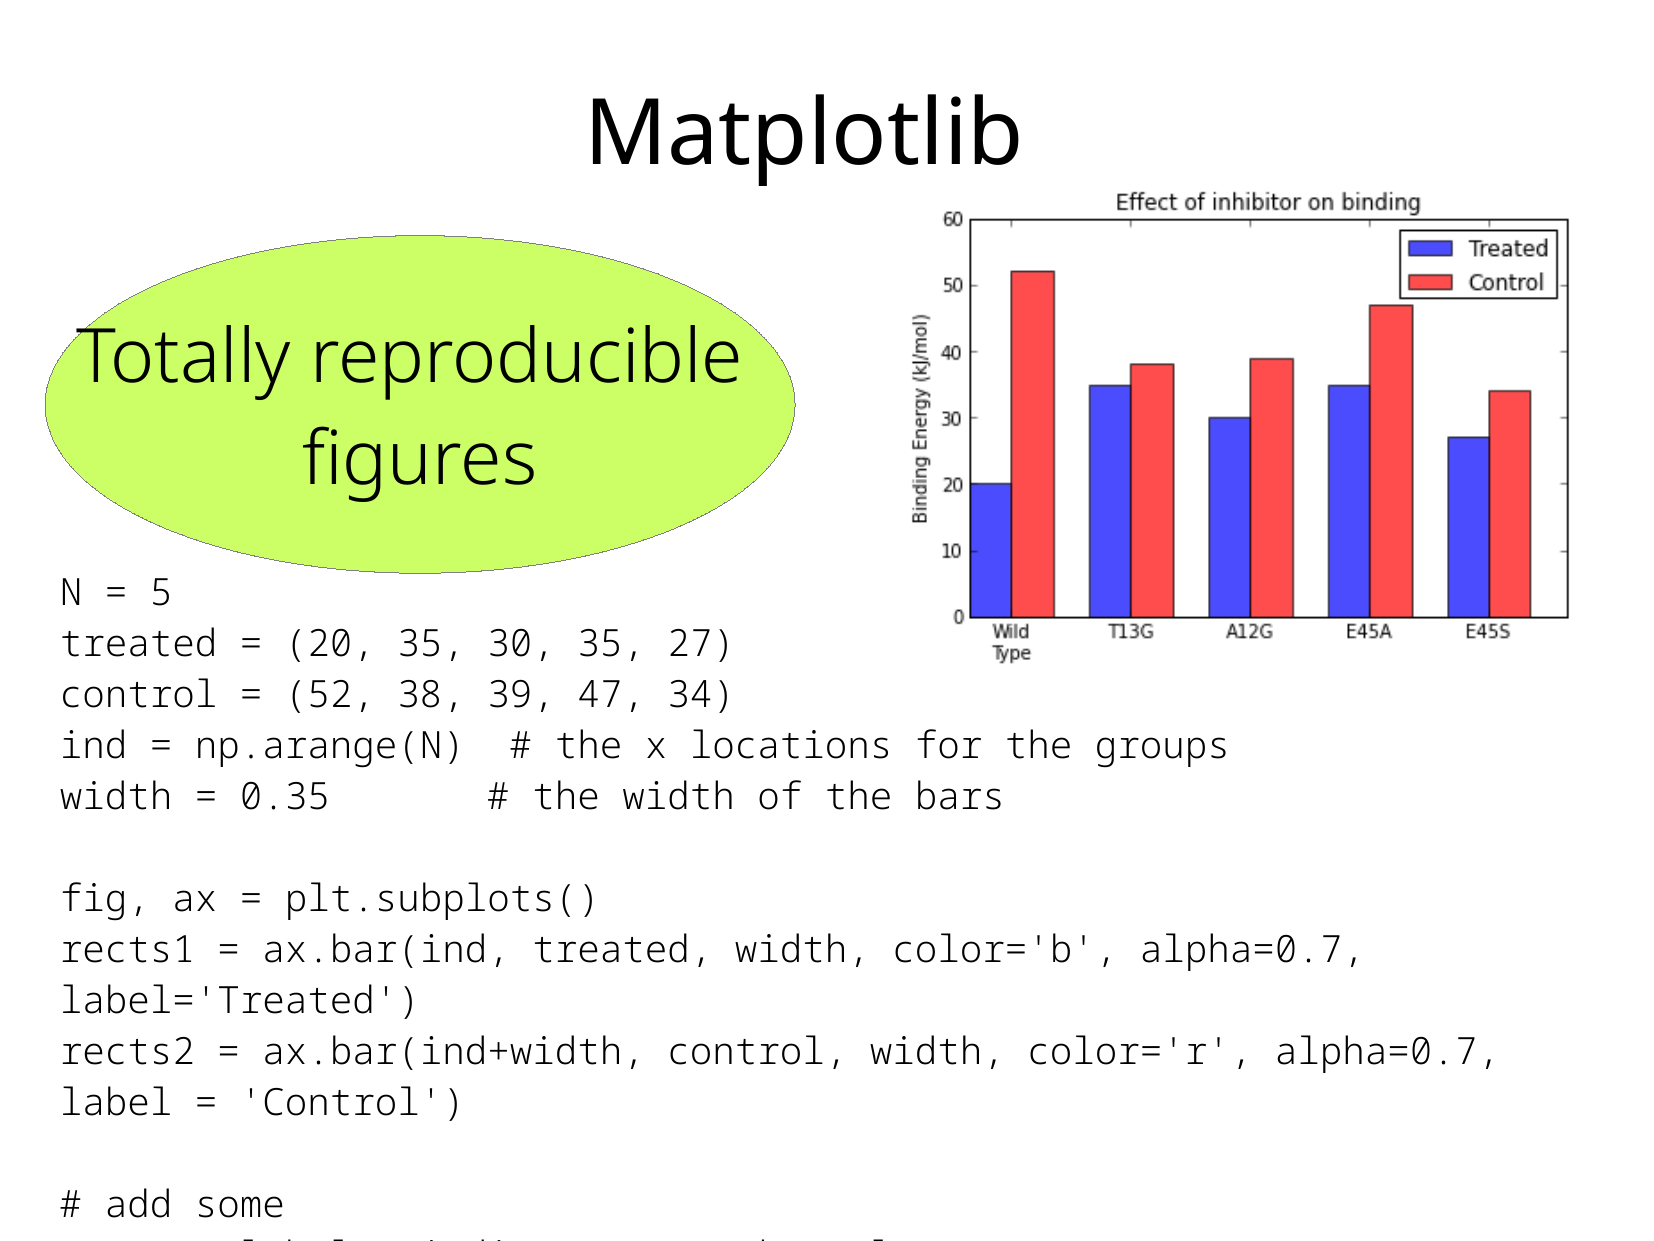

# Matplotlib
Totally reproducible
figures
N = 5
treated = (20, 35, 30, 35, 27)
control = (52, 38, 39, 47, 34)
ind = np.arange(N) # the x locations for the groups
width = 0.35 # the width of the bars
fig, ax = plt.subplots()
rects1 = ax.bar(ind, treated, width, color='b', alpha=0.7, label='Treated')
rects2 = ax.bar(ind+width, control, width, color='r', alpha=0.7, label = 'Control')
# add some
ax.set_ylabel('Binding Energy (kJ/mol)')
ax.set_title('Effect of inhibitor on binding')
ax.set_xticks(ind+width)
ax.set_xticklabels( ('Wild\nType', 'T13G', 'A12G', 'E45A', 'E45S') )
ax.legend()